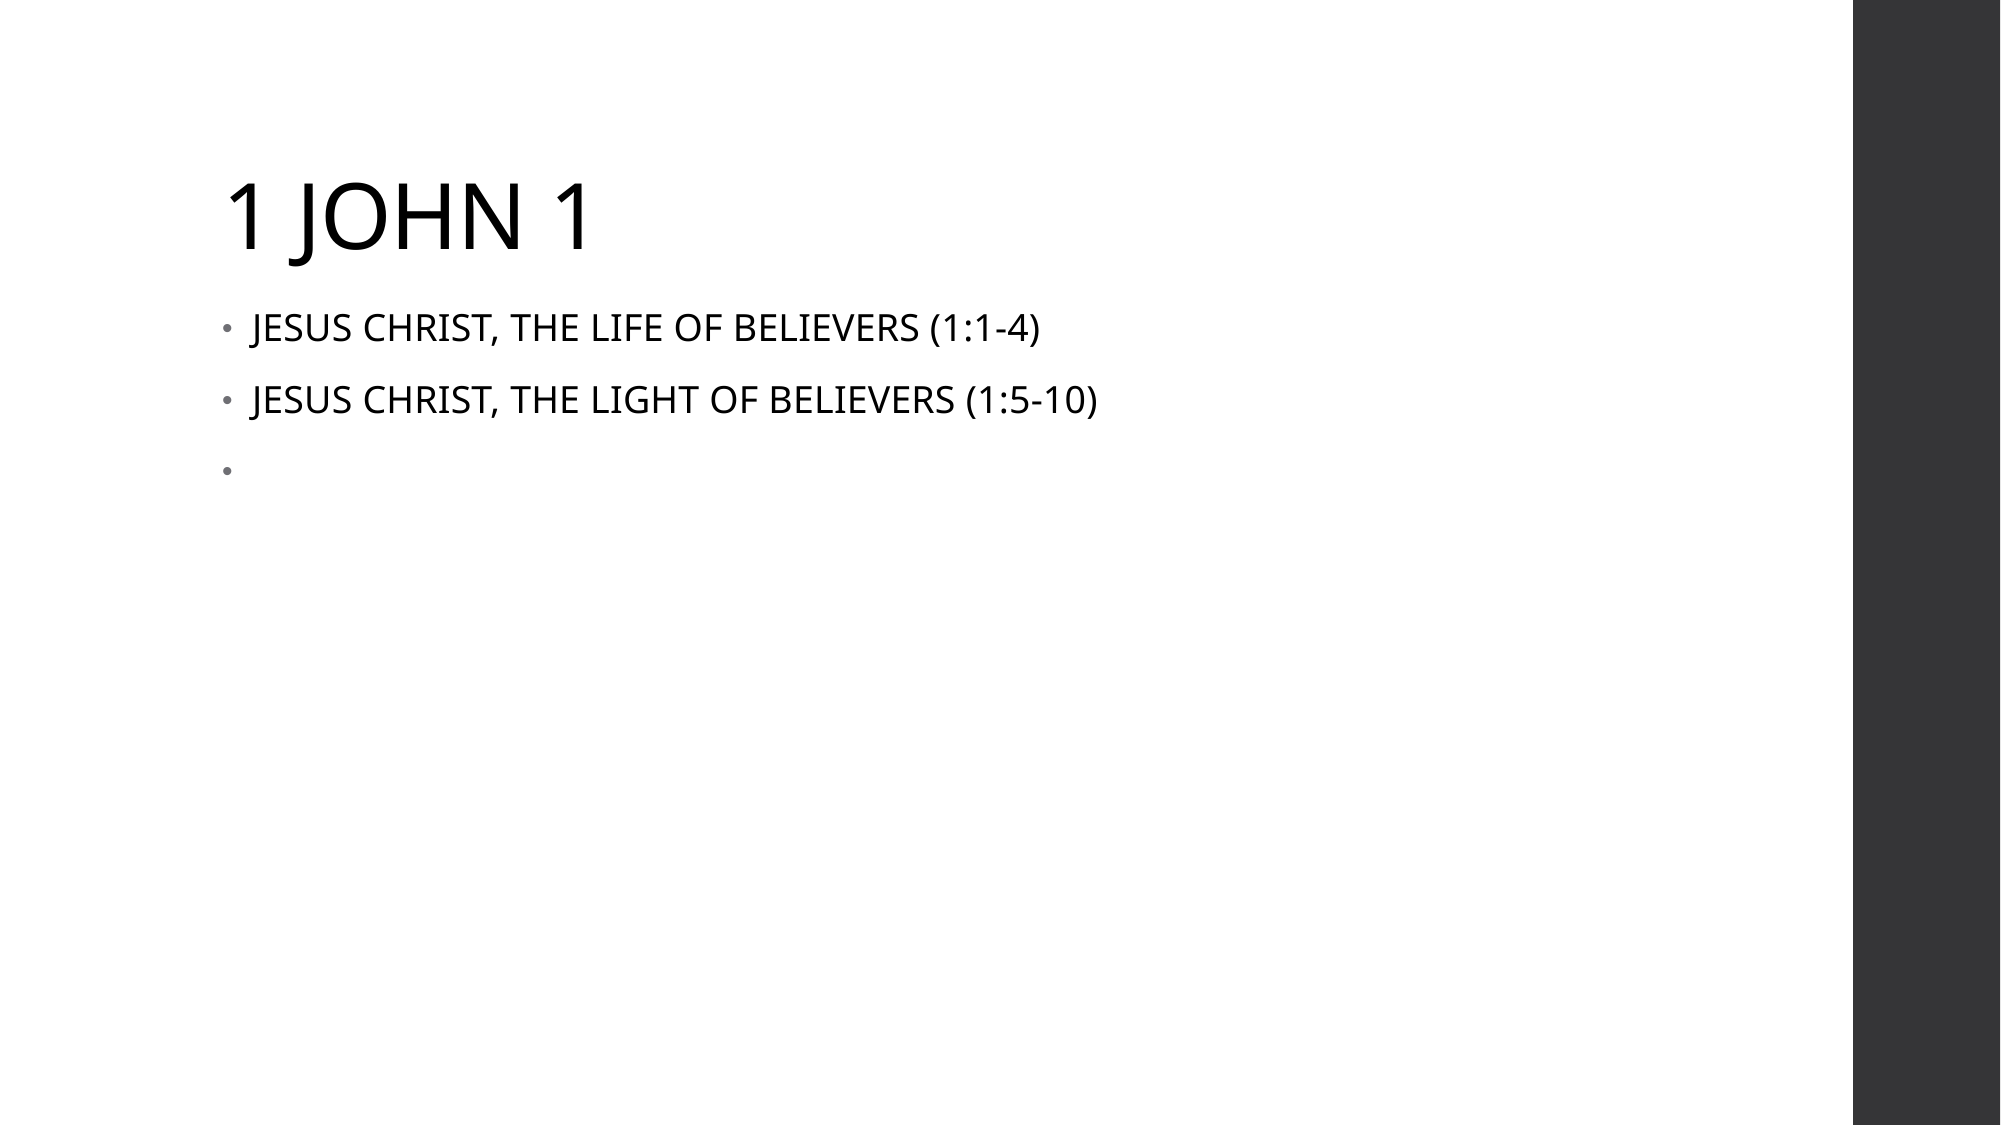

# 1 JOHN 1
JESUS CHRIST, THE LIFE OF BELIEVERS (1:1-4)
JESUS CHRIST, THE LIGHT OF BELIEVERS (1:5-10)